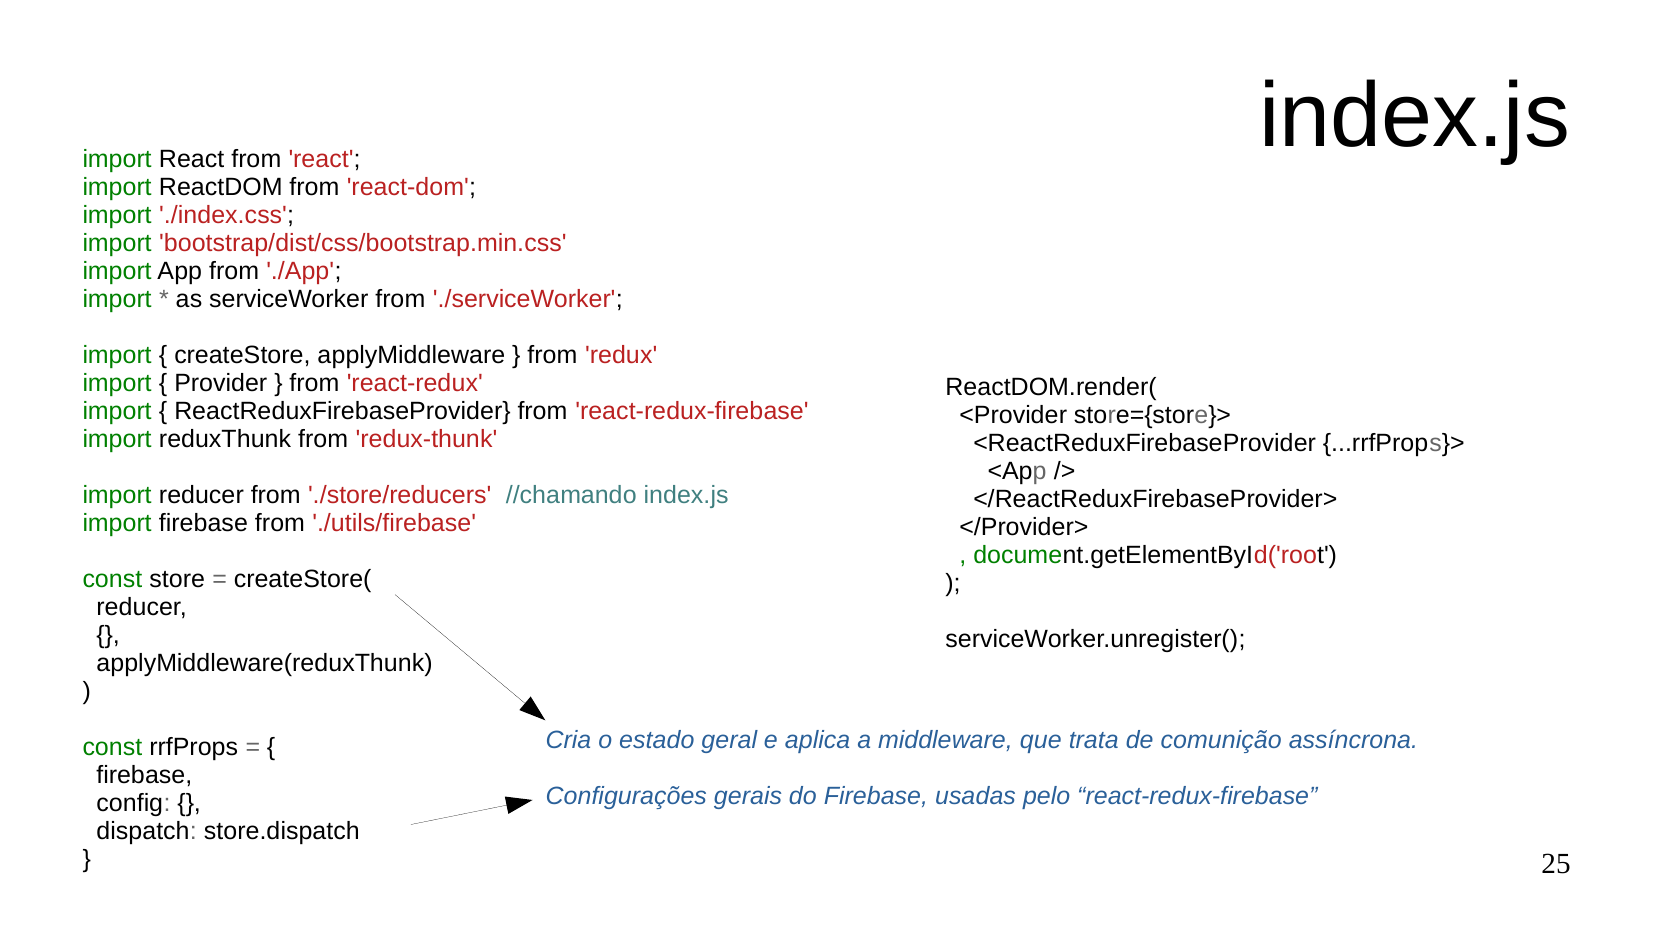

# index.js
import React from 'react';
import ReactDOM from 'react-dom';
import './index.css';
import 'bootstrap/dist/css/bootstrap.min.css'
import App from './App';
import * as serviceWorker from './serviceWorker';
import { createStore, applyMiddleware } from 'redux'
import { Provider } from 'react-redux'
import { ReactReduxFirebaseProvider} from 'react-redux-firebase'
import reduxThunk from 'redux-thunk'
import reducer from './store/reducers' //chamando index.js
import firebase from './utils/firebase'
const store = createStore(
 reducer,
 {},
 applyMiddleware(reduxThunk)
)
const rrfProps = {
 firebase,
 config: {},
 dispatch: store.dispatch
}
ReactDOM.render(
 <Provider store={store}>
 <ReactReduxFirebaseProvider {...rrfProps}>
 <App />
 </ReactReduxFirebaseProvider>
 </Provider>
 , document.getElementById('root')
);
serviceWorker.unregister();
Cria o estado geral e aplica a middleware, que trata de comunição assíncrona.
Configurações gerais do Firebase, usadas pelo “react-redux-firebase”
25